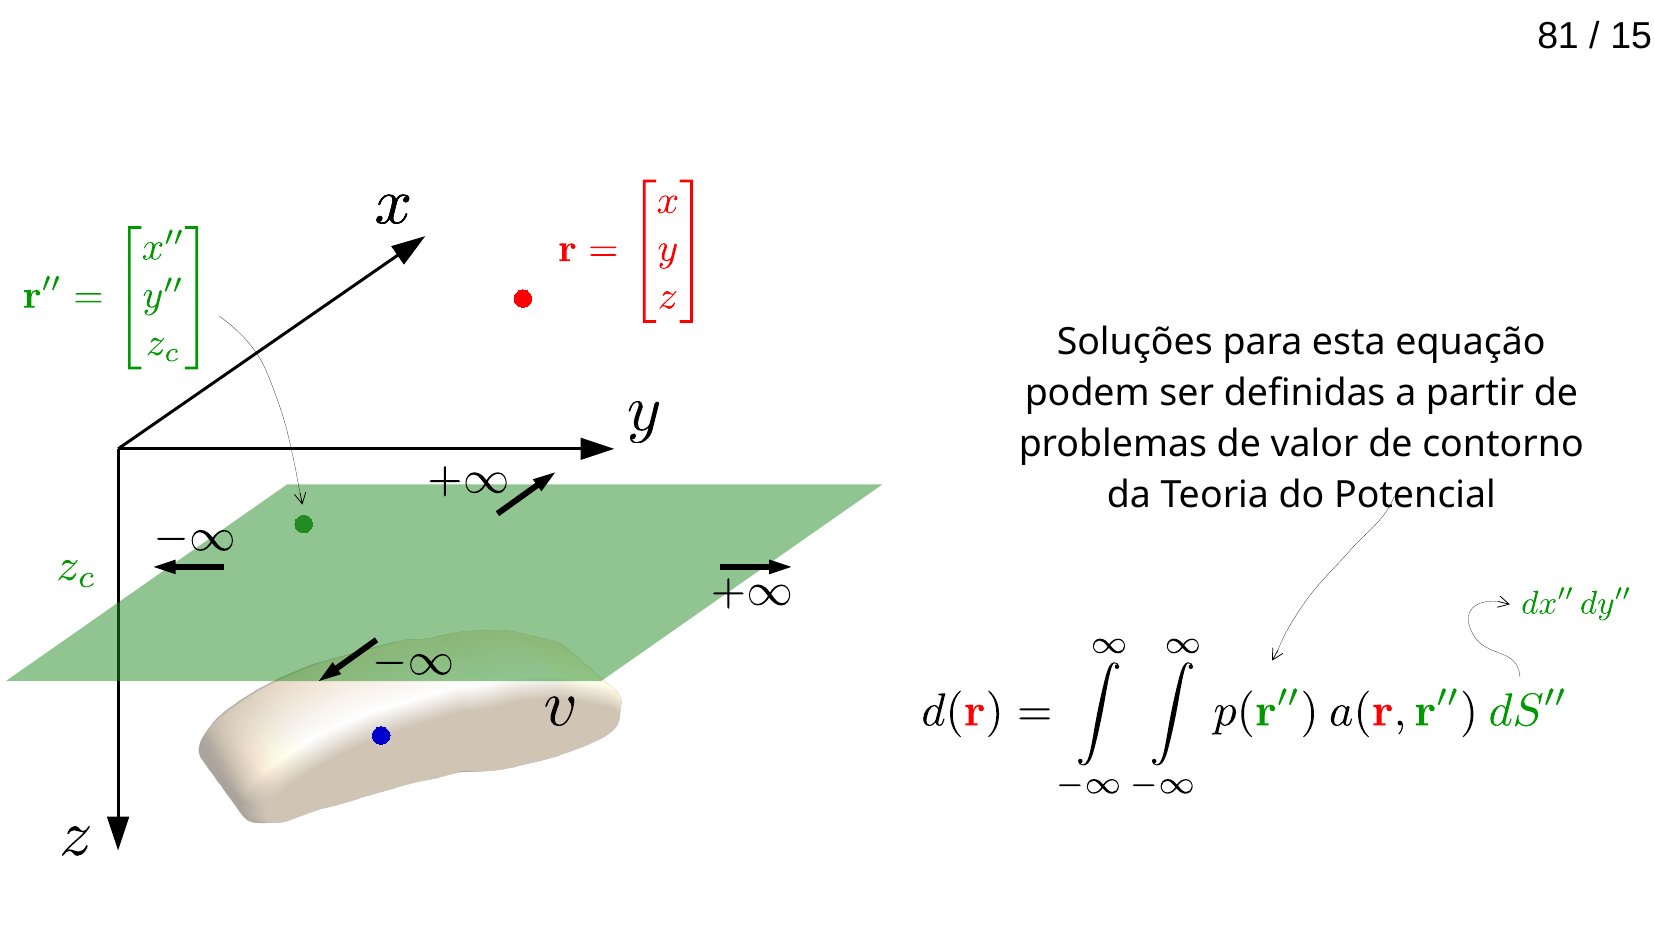

Soluções para esta equação podem ser definidas a partir de problemas de valor de contorno da Teoria do Potencial